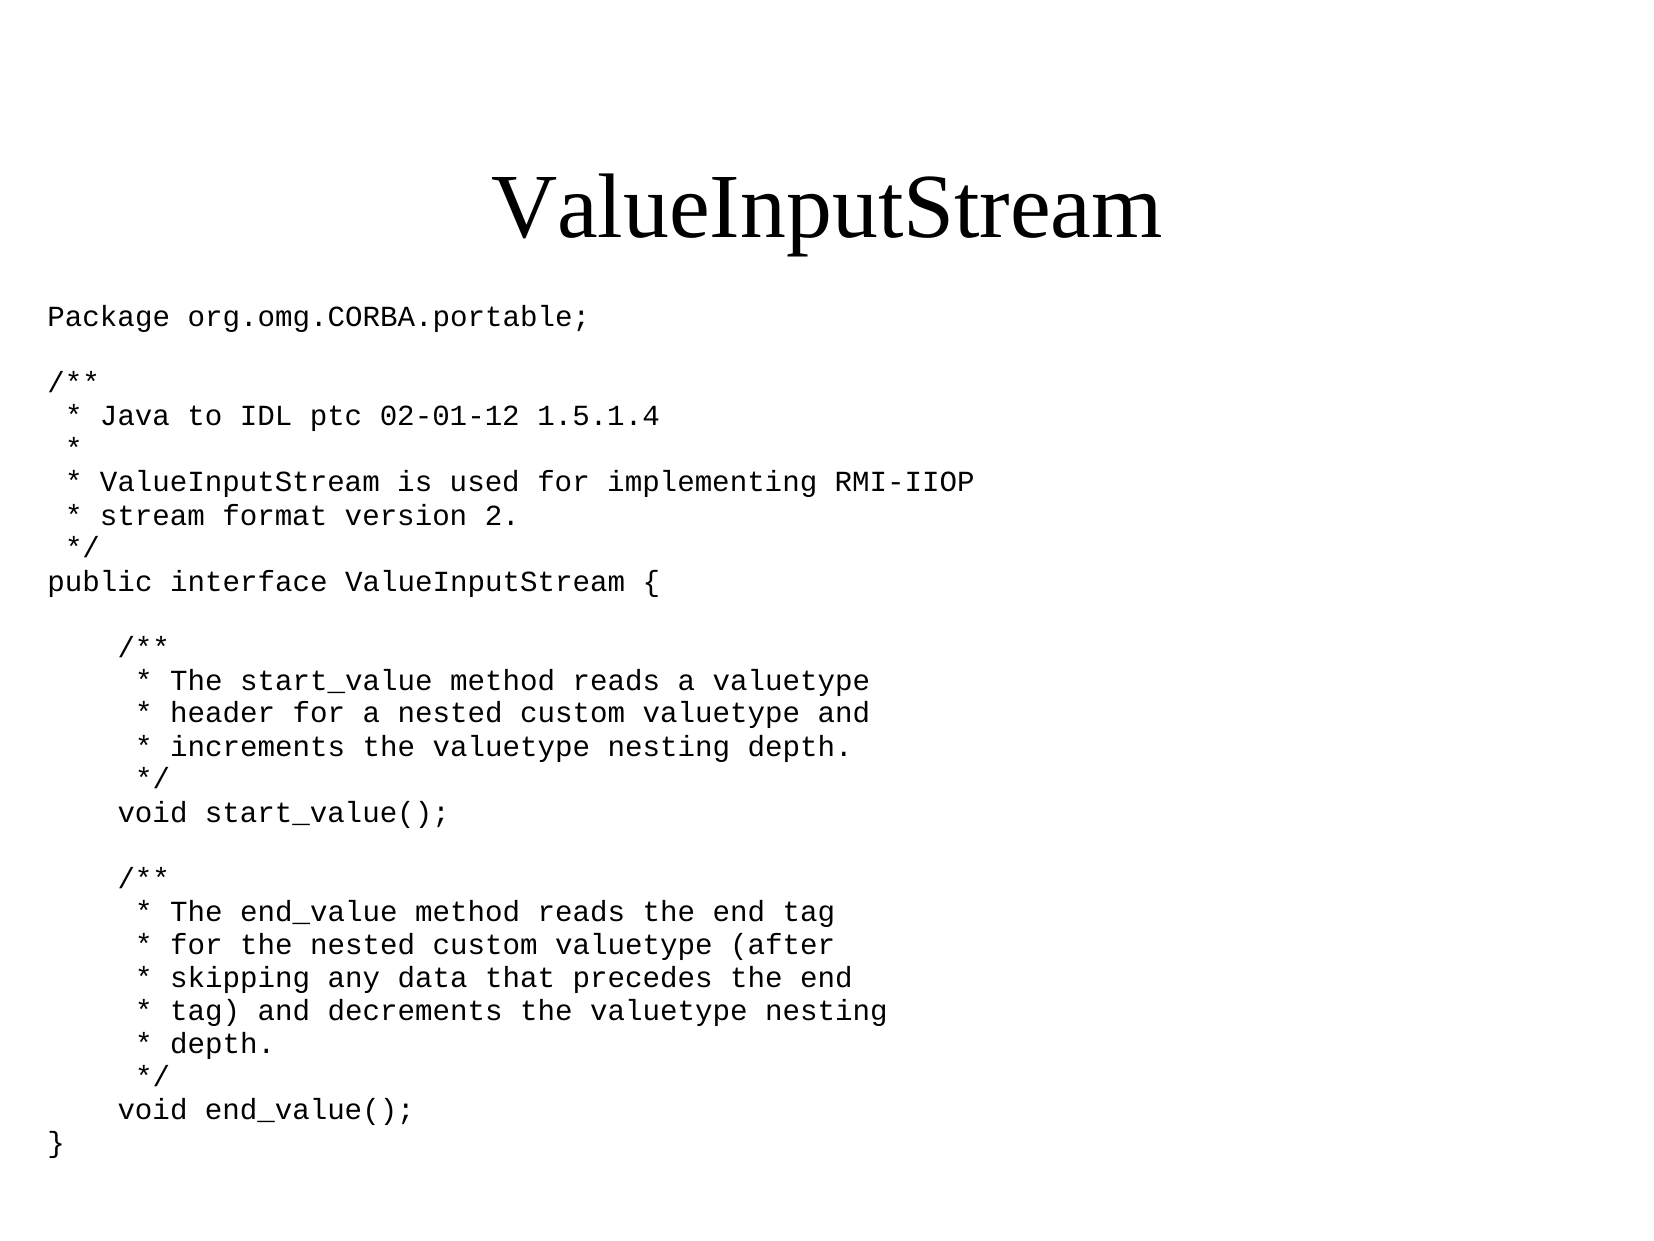

# ValueInputStream
Package org.omg.CORBA.portable;
/**
 * Java to IDL ptc 02-01-12 1.5.1.4
 *
 * ValueInputStream is used for implementing RMI-IIOP
 * stream format version 2.
 */
public interface ValueInputStream {
 /**
 * The start_value method reads a valuetype
 * header for a nested custom valuetype and
 * increments the valuetype nesting depth.
 */
 void start_value();
 /**
 * The end_value method reads the end tag
 * for the nested custom valuetype (after
 * skipping any data that precedes the end
 * tag) and decrements the valuetype nesting
 * depth.
 */
 void end_value();
}